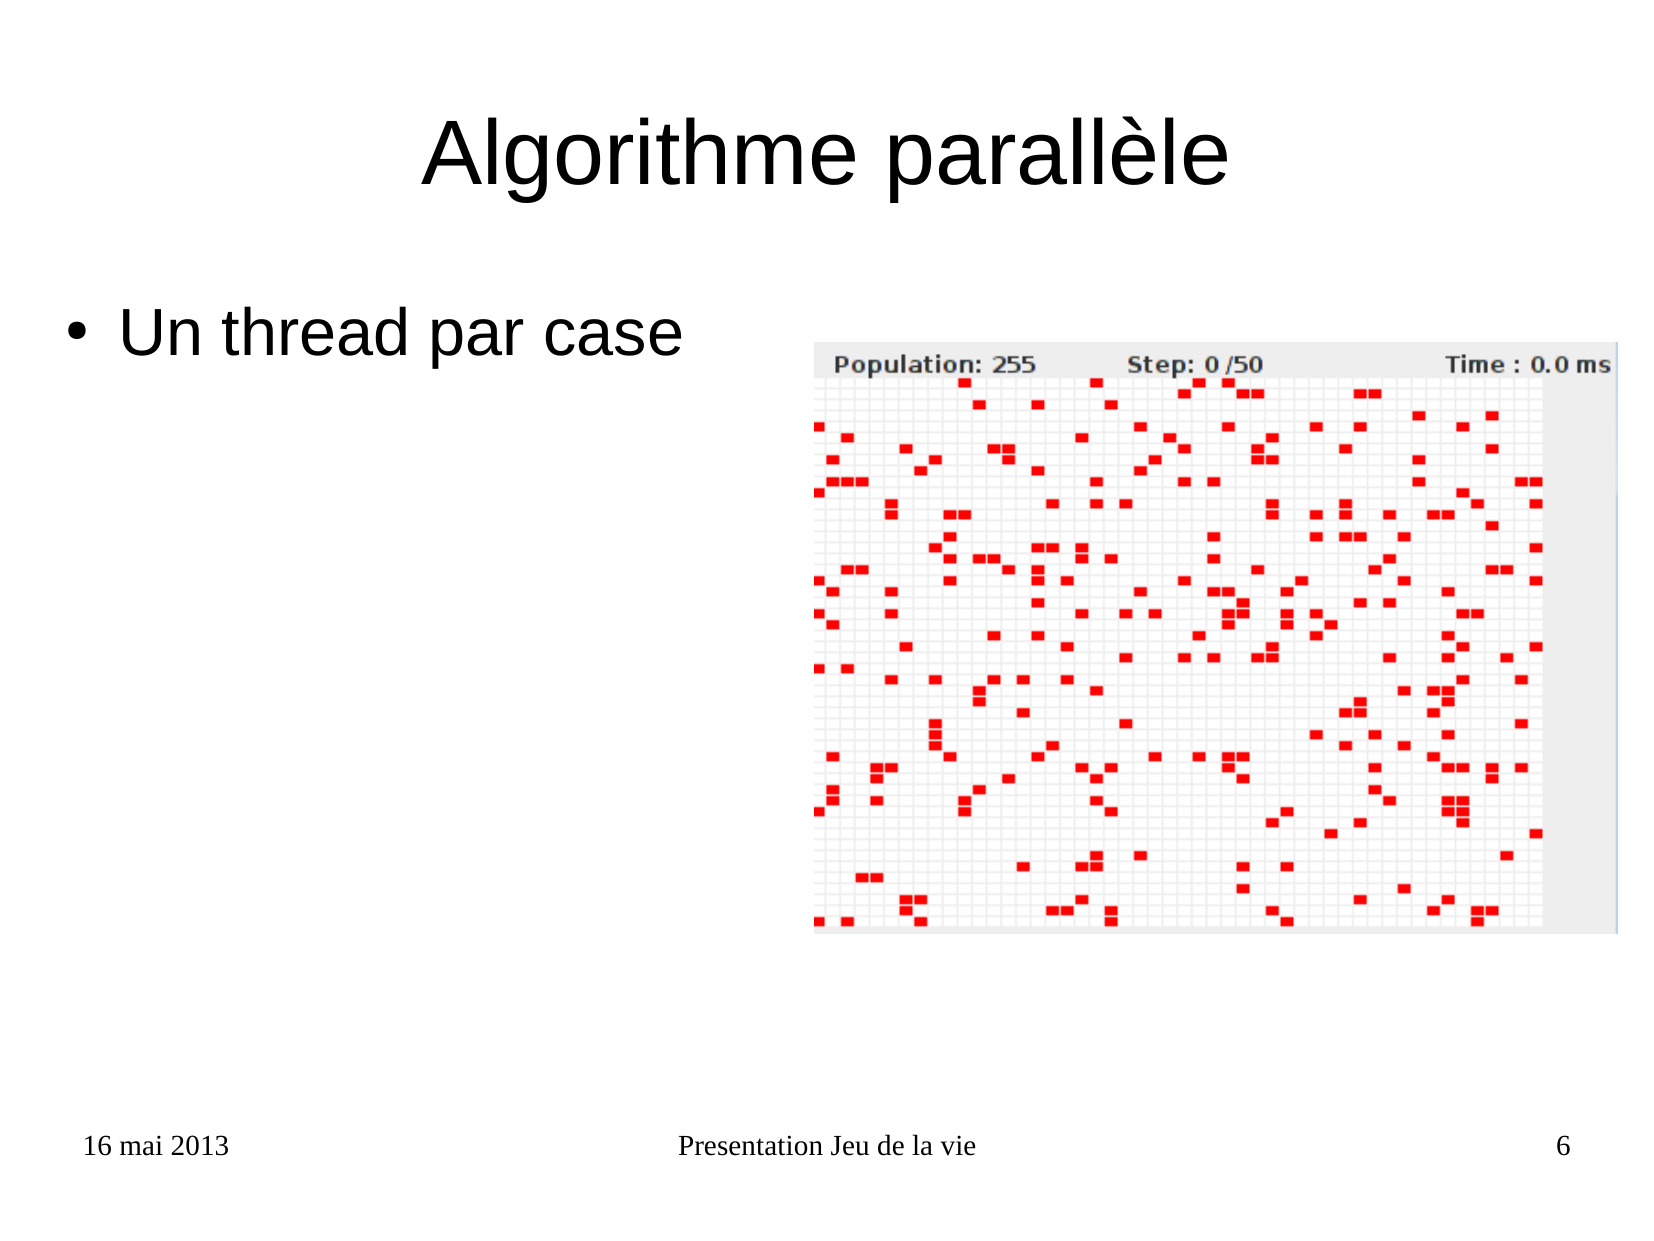

# Algorithme parallèle
Un thread par case
16 mai 2013
Presentation Jeu de la vie
6